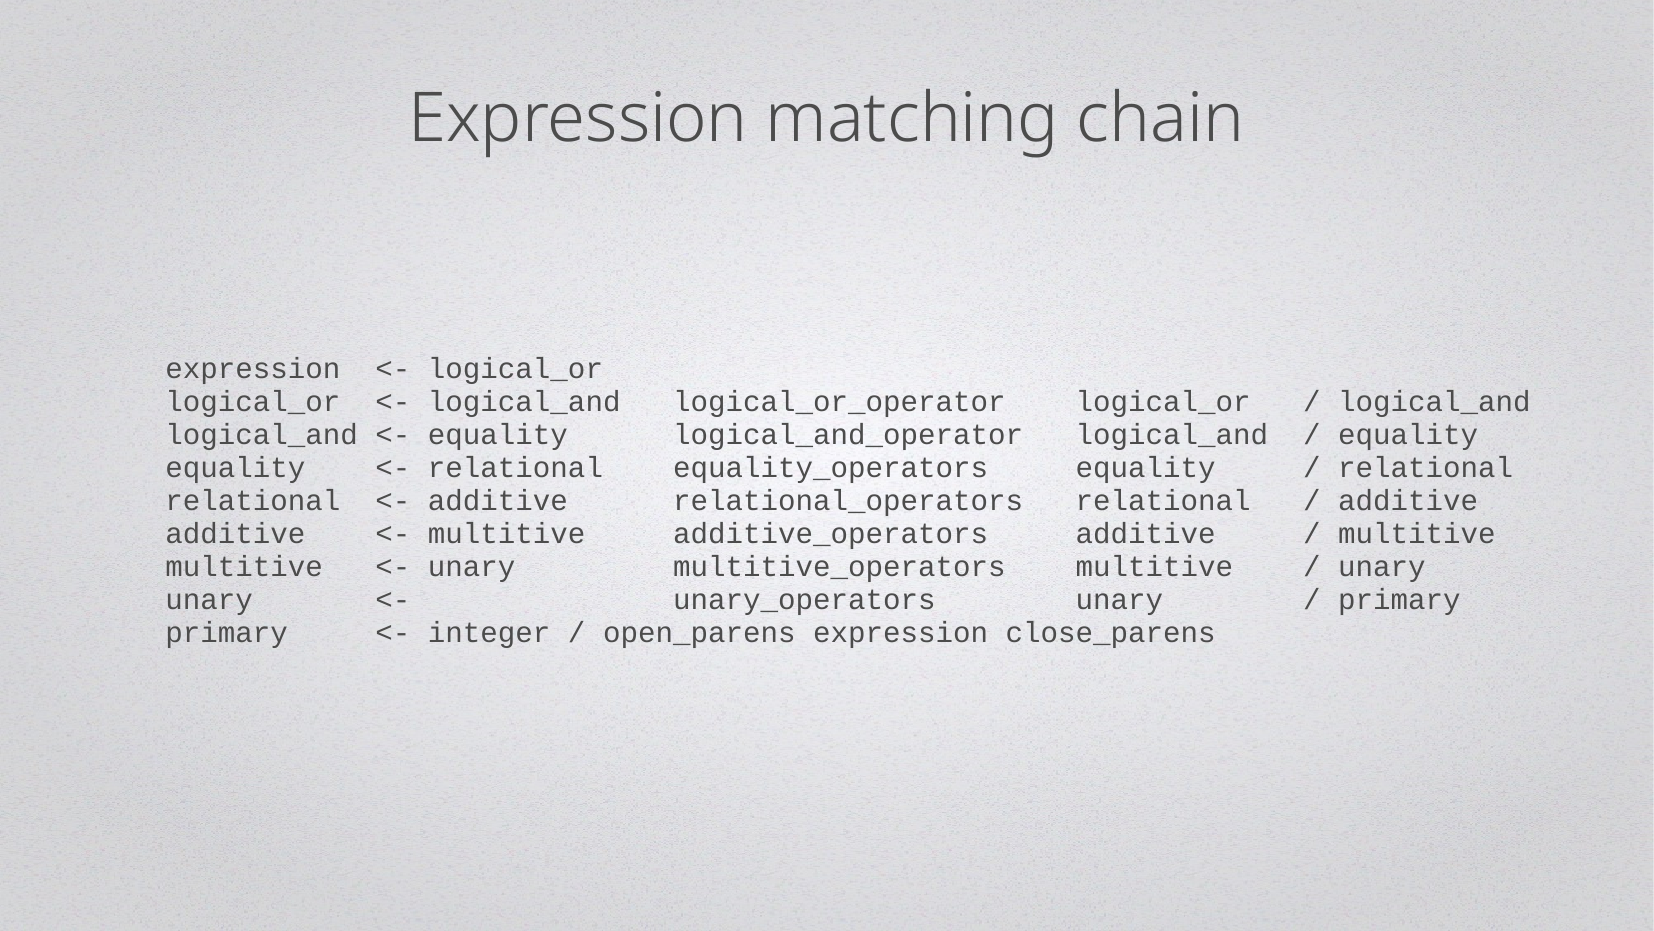

Expression matching chain
# expression <- logical_or
logical_or <- logical_and logical_or_operator logical_or / logical_and
logical_and <- equality logical_and_operator logical_and / equality
equality <- relational equality_operators equality / relational
relational <- additive relational_operators relational / additive
additive <- multitive additive_operators additive / multitive
multitive <- unary multitive_operators multitive / unary
unary <- unary_operators unary / primary
primary <- integer / open_parens expression close_parens